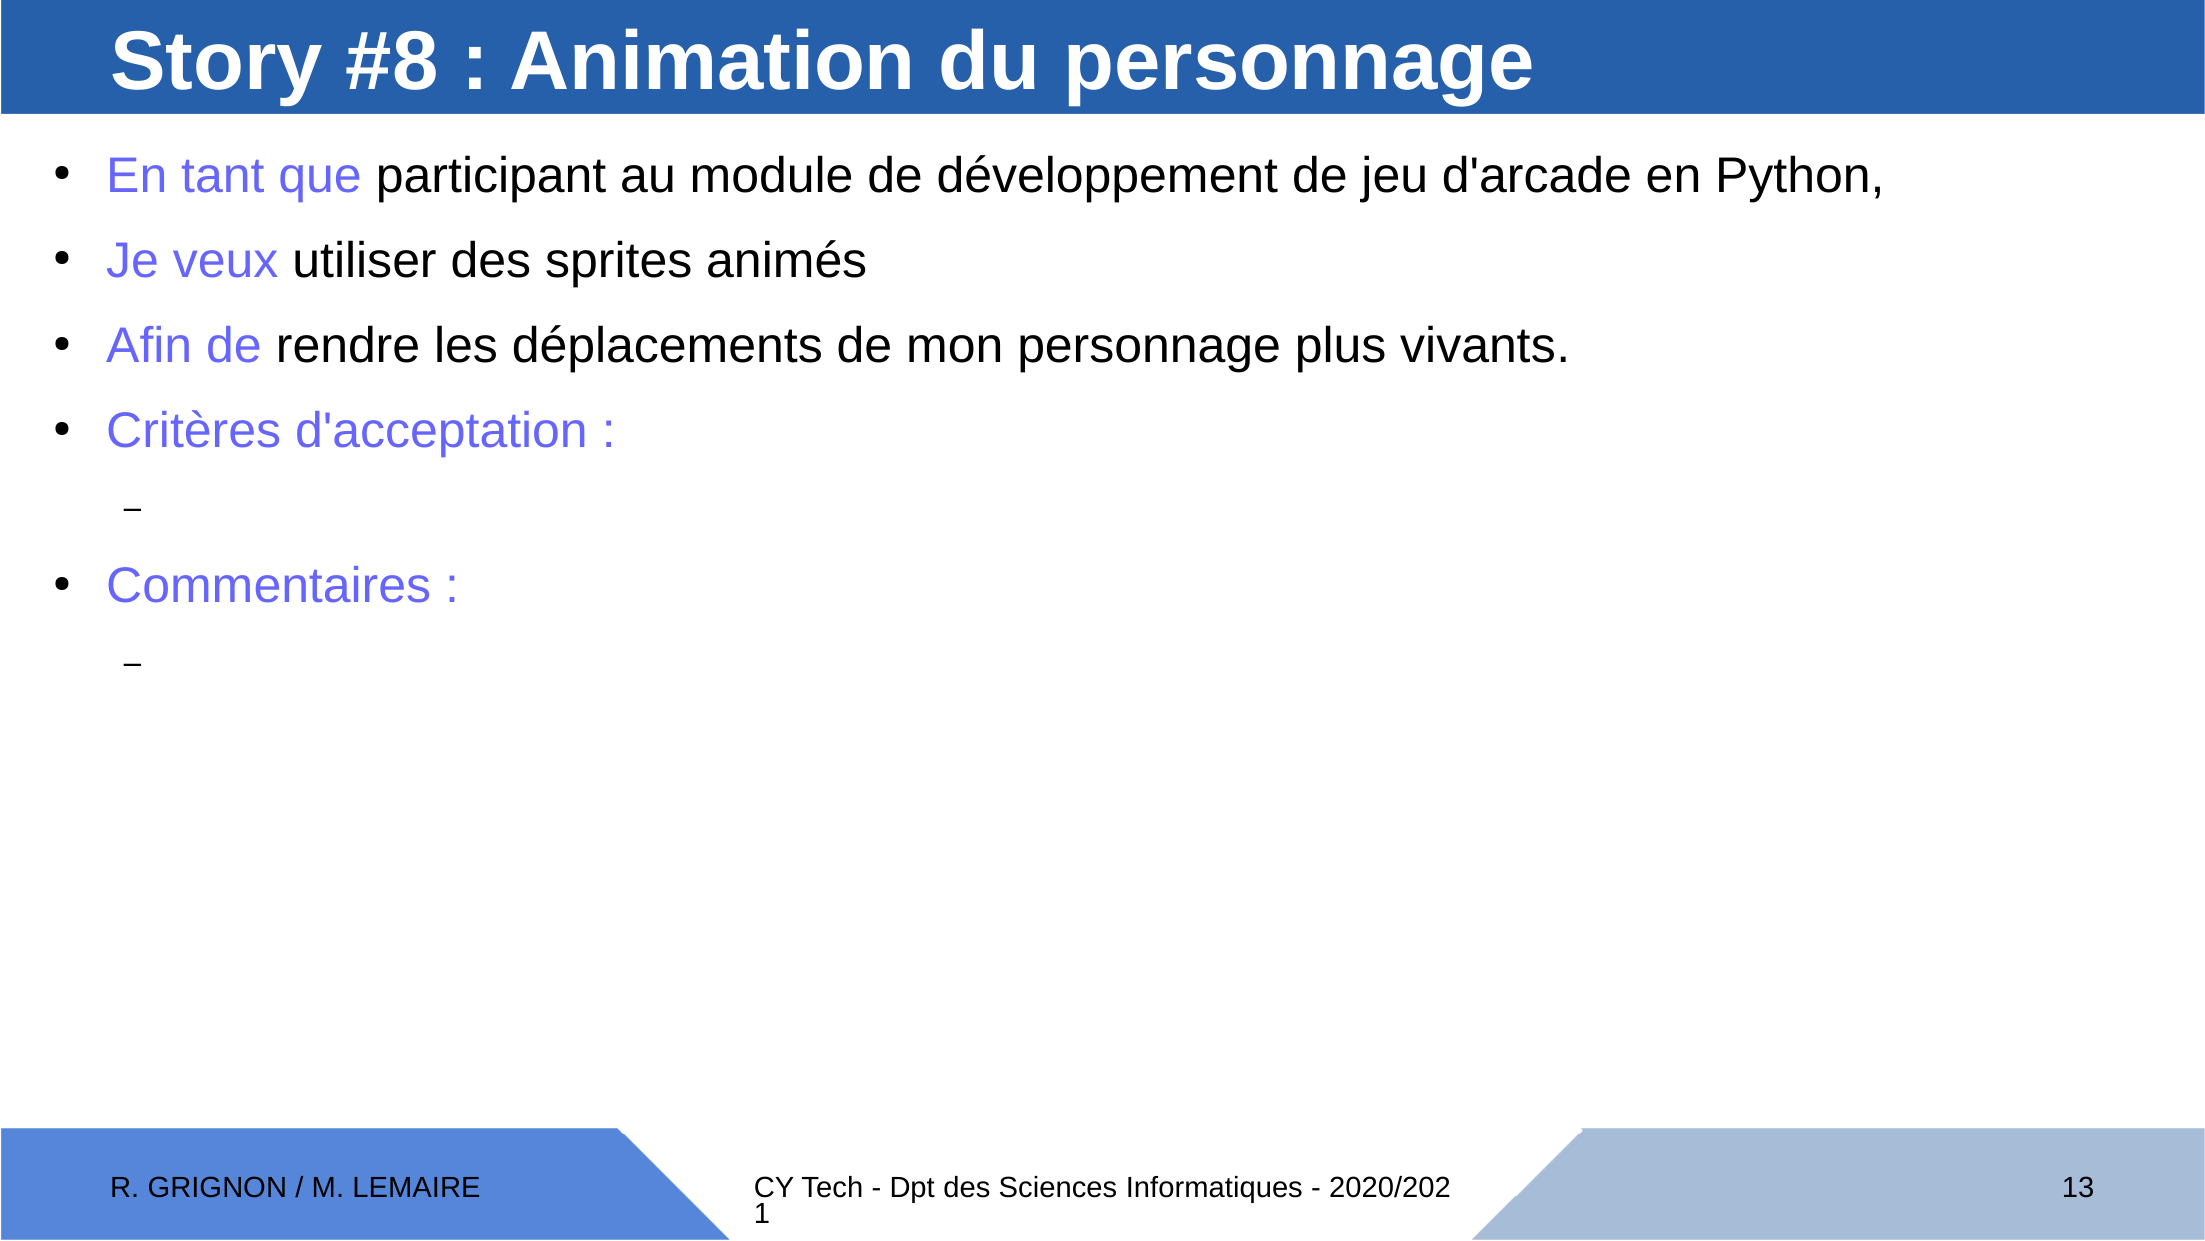

# Story #8 : Animation du personnage
En tant que participant au module de développement de jeu d'arcade en Python,
Je veux utiliser des sprites animés
Afin de rendre les déplacements de mon personnage plus vivants.
Critères d'acceptation :
Commentaires :
R. GRIGNON / M. LEMAIRE
CY Tech - Dpt des Sciences Informatiques - 2020/2021
13